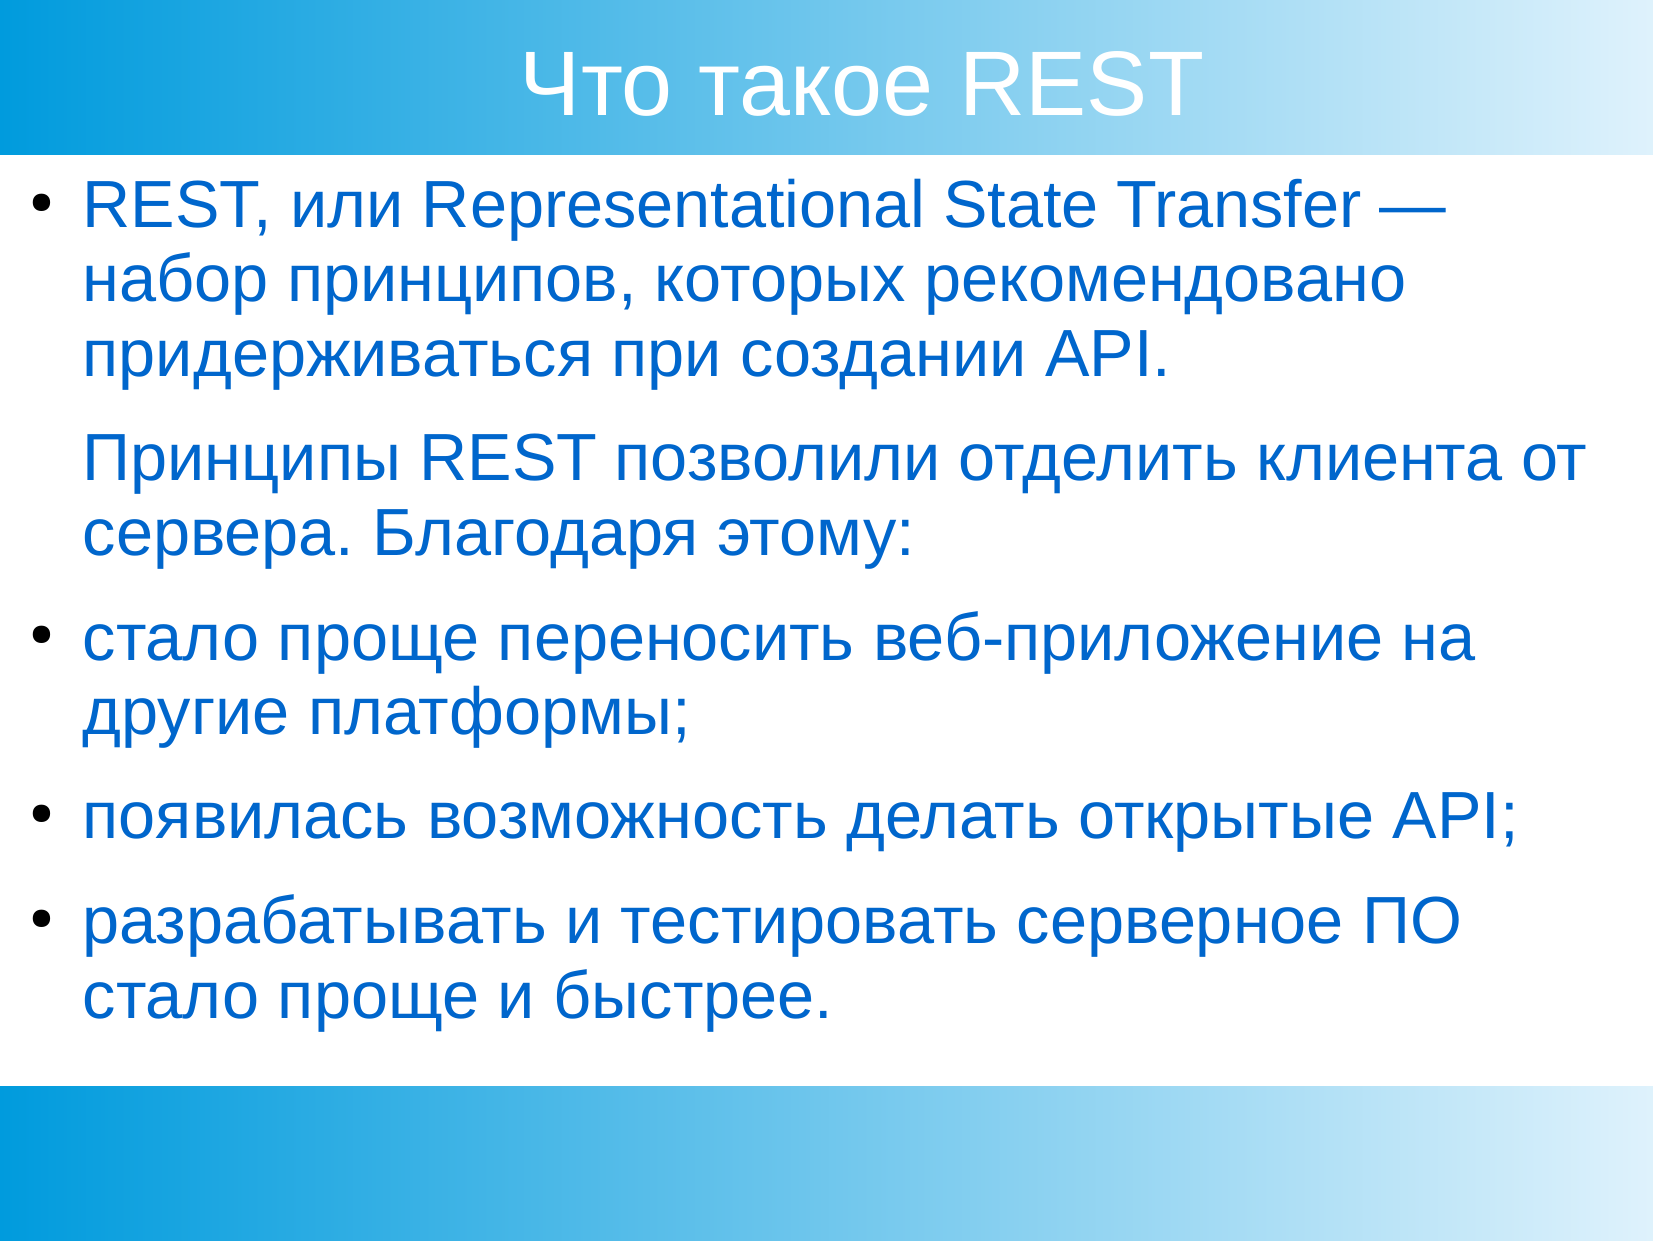

# Что такое REST
REST, или Representational State Transfer — набор принципов, которых рекомендовано придерживаться при создании API.
Принципы REST позволили отделить клиента от сервера. Благодаря этому:
стало проще переносить веб-приложение на другие платформы;
появилась возможность делать открытые API;
разрабатывать и тестировать серверное ПО стало проще и быстрее.